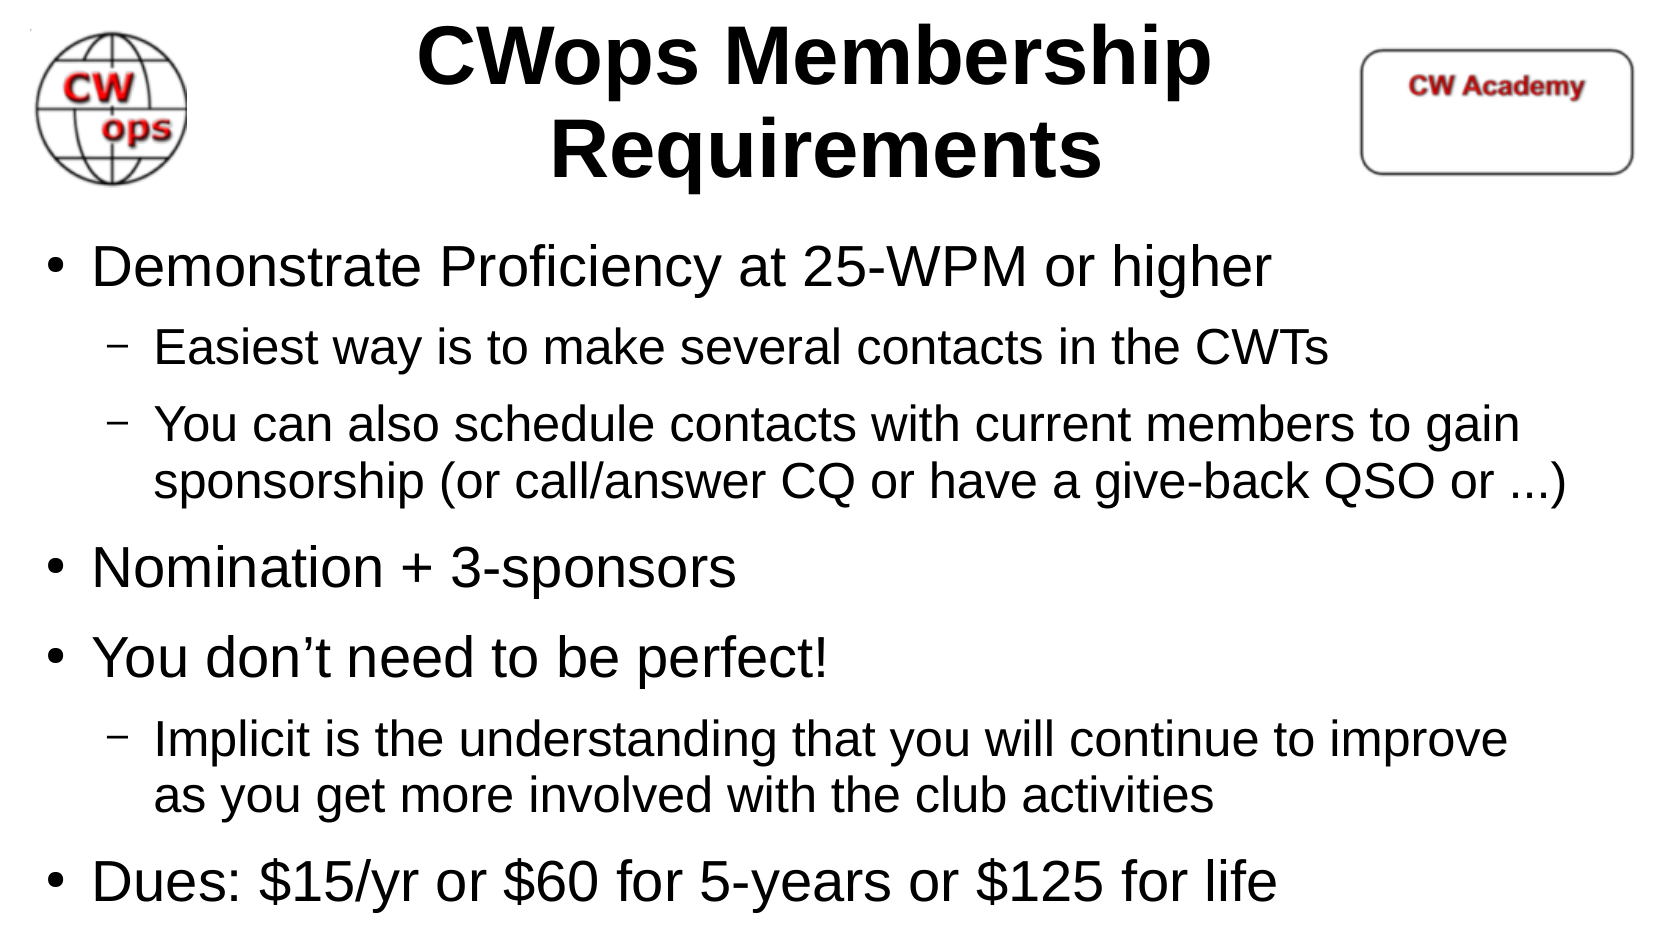

CWops Membership
Requirements
# Demonstrate Proficiency at 25-WPM or higher
Easiest way is to make several contacts in the CWTs
You can also schedule contacts with current members to gain sponsorship (or call/answer CQ or have a give-back QSO or ...)
Nomination + 3-sponsors
You don’t need to be perfect!
Implicit is the understanding that you will continue to improve as you get more involved with the club activities
Dues: $15/yr or $60 for 5-years or $125 for life